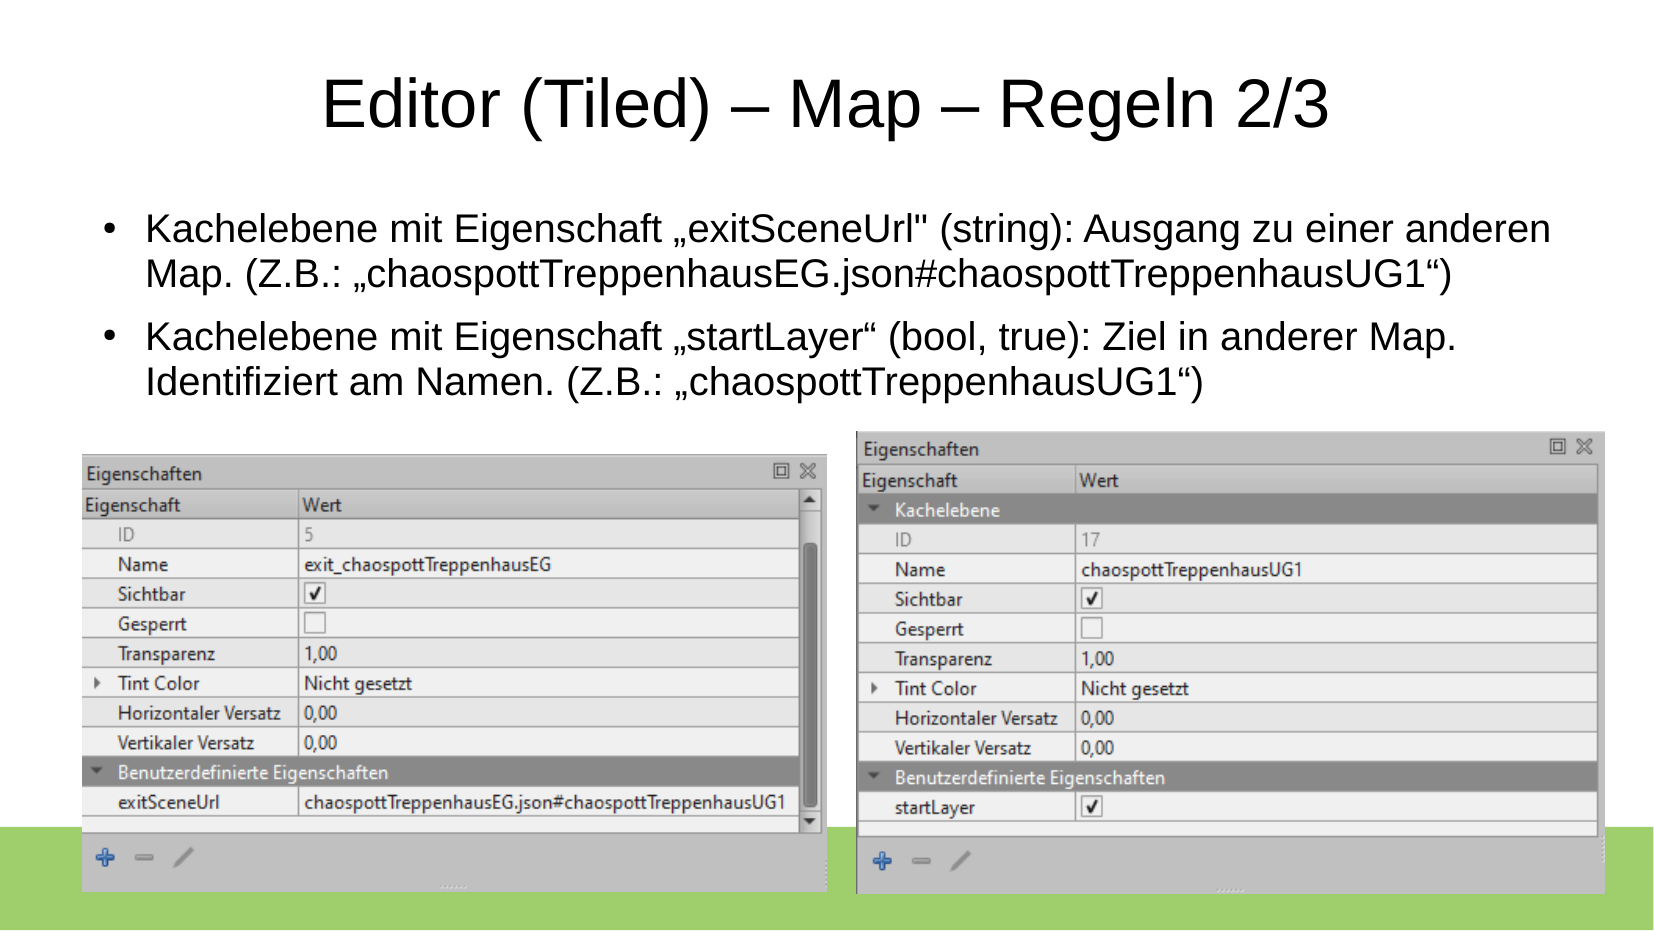

# Editor (Tiled) – Map – Regeln 2/3
Kachelebene mit Eigenschaft „exitSceneUrl" (string): Ausgang zu einer anderen Map. (Z.B.: „chaospottTreppenhausEG.json#chaospottTreppenhausUG1“)
Kachelebene mit Eigenschaft „startLayer“ (bool, true): Ziel in anderer Map. Identifiziert am Namen. (Z.B.: „chaospottTreppenhausUG1“)